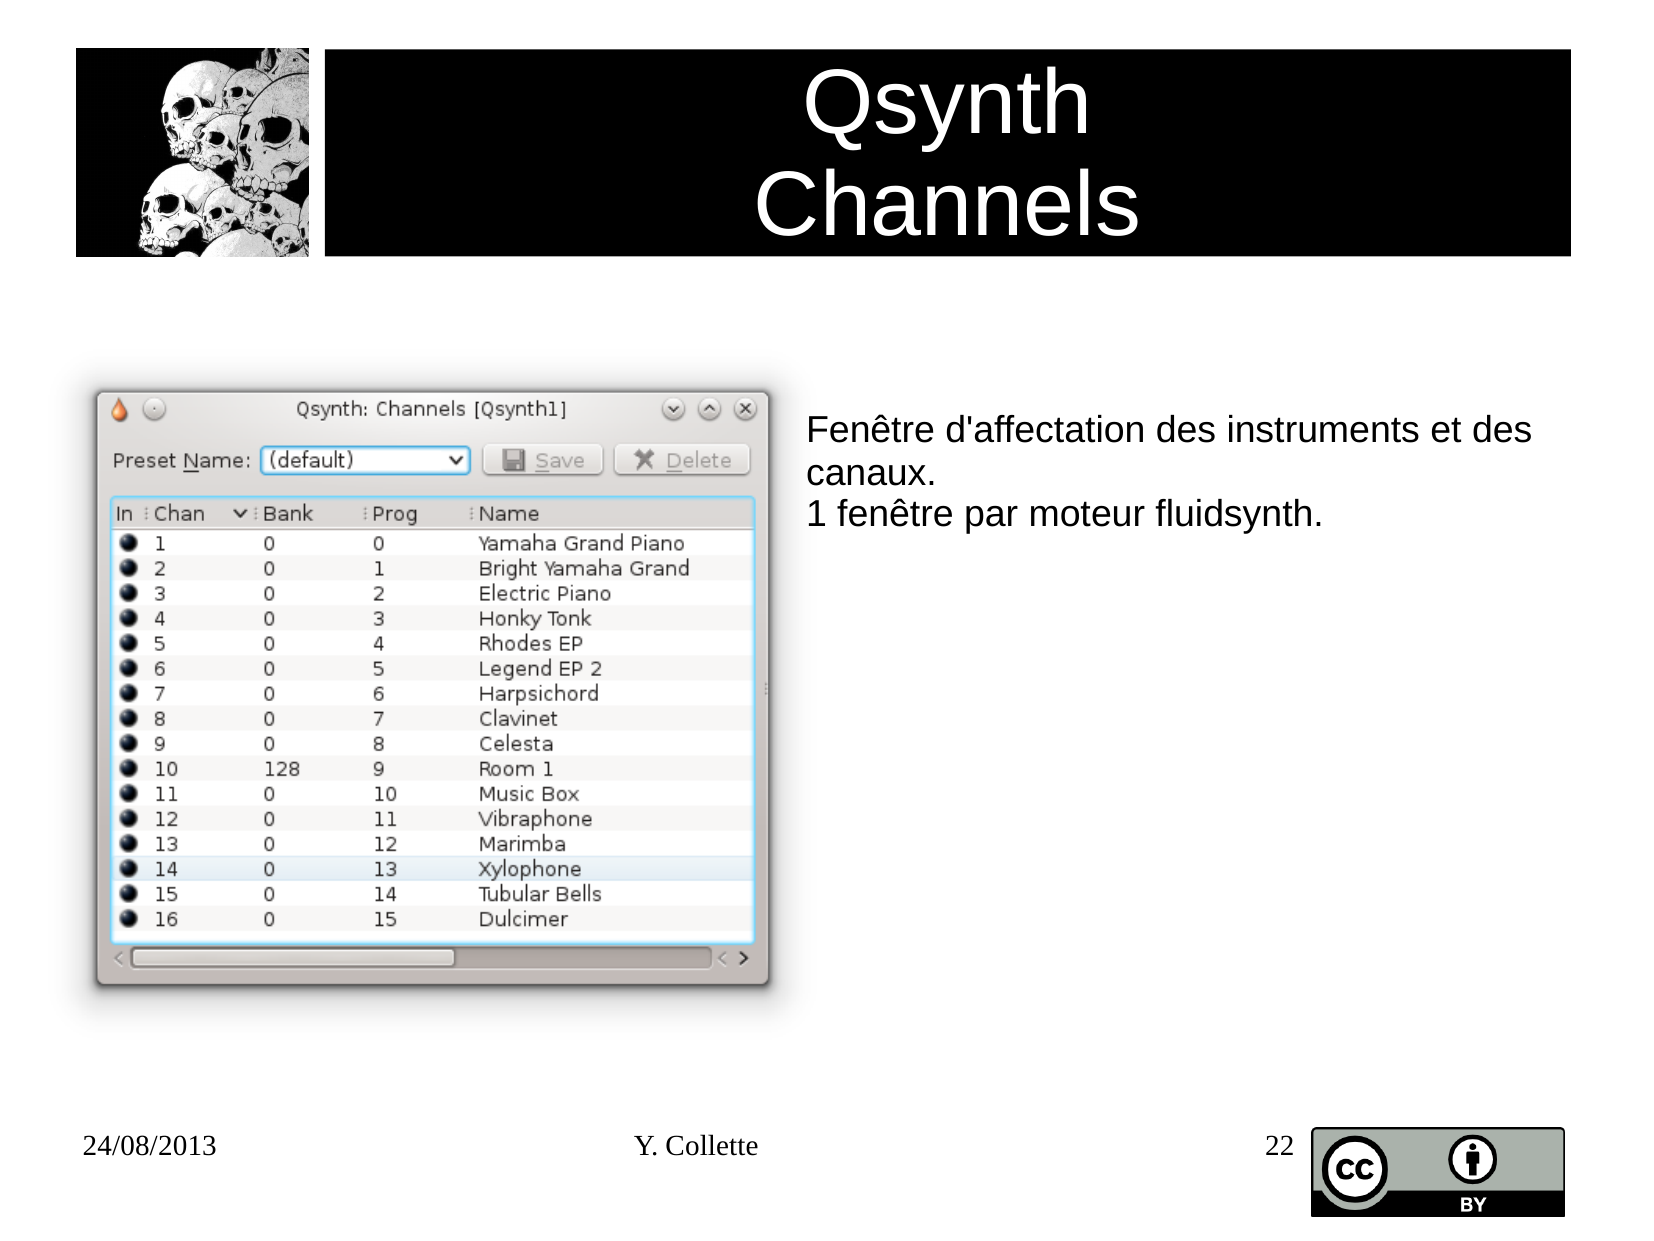

# Qsynth Channels
Fenêtre d'affectation des instruments et des canaux.
1 fenêtre par moteur fluidsynth.
Y. Collette
22